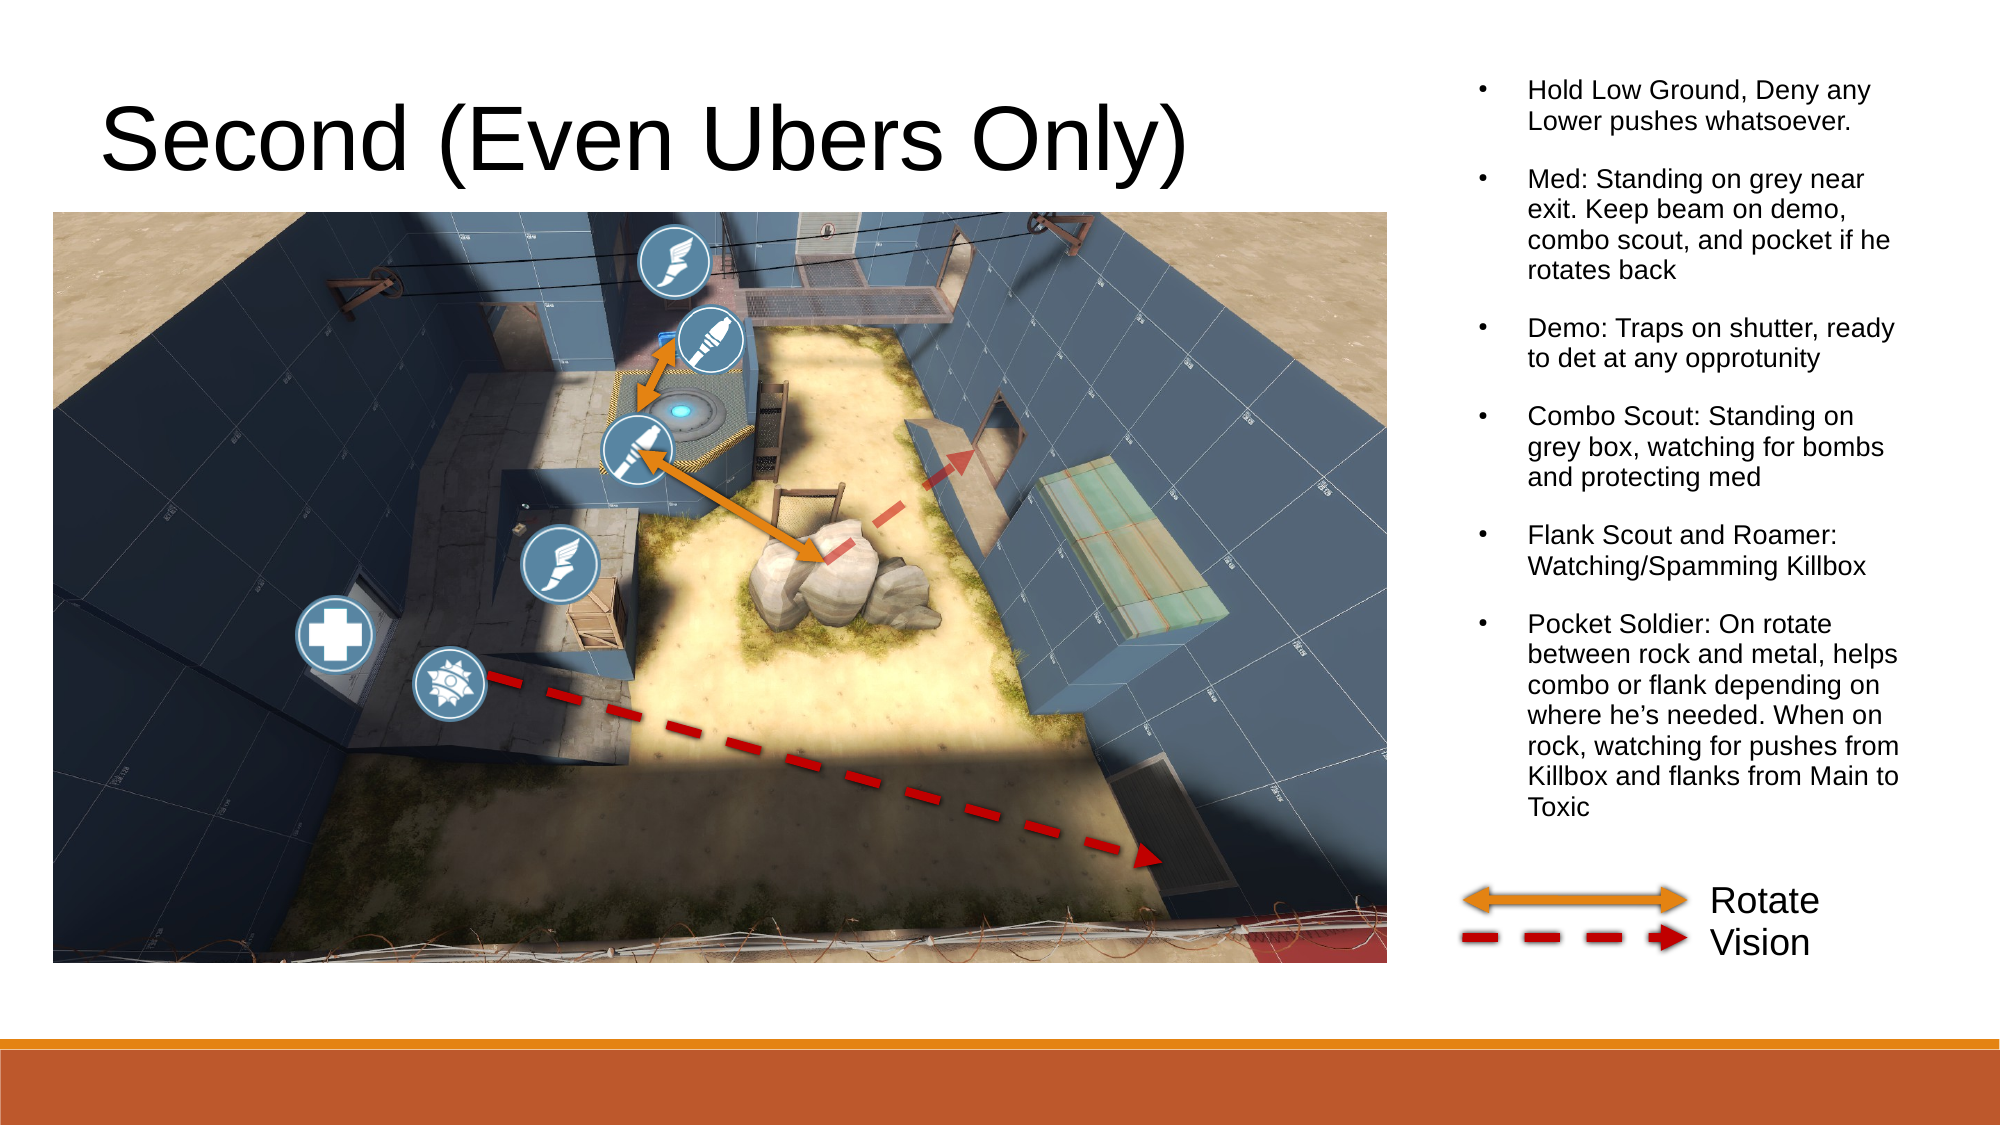

# Second (Even Ubers Only)
Hold Low Ground, Deny any Lower pushes whatsoever.
Med: Standing on grey near exit. Keep beam on demo, combo scout, and pocket if he rotates back
Demo: Traps on shutter, ready to det at any opprotunity
Combo Scout: Standing on grey box, watching for bombs and protecting med
Flank Scout and Roamer: Watching/Spamming Killbox
Pocket Soldier: On rotate between rock and metal, helps combo or flank depending on where he’s needed. When on rock, watching for pushes from Killbox and flanks from Main to Toxic
Rotate
Vision